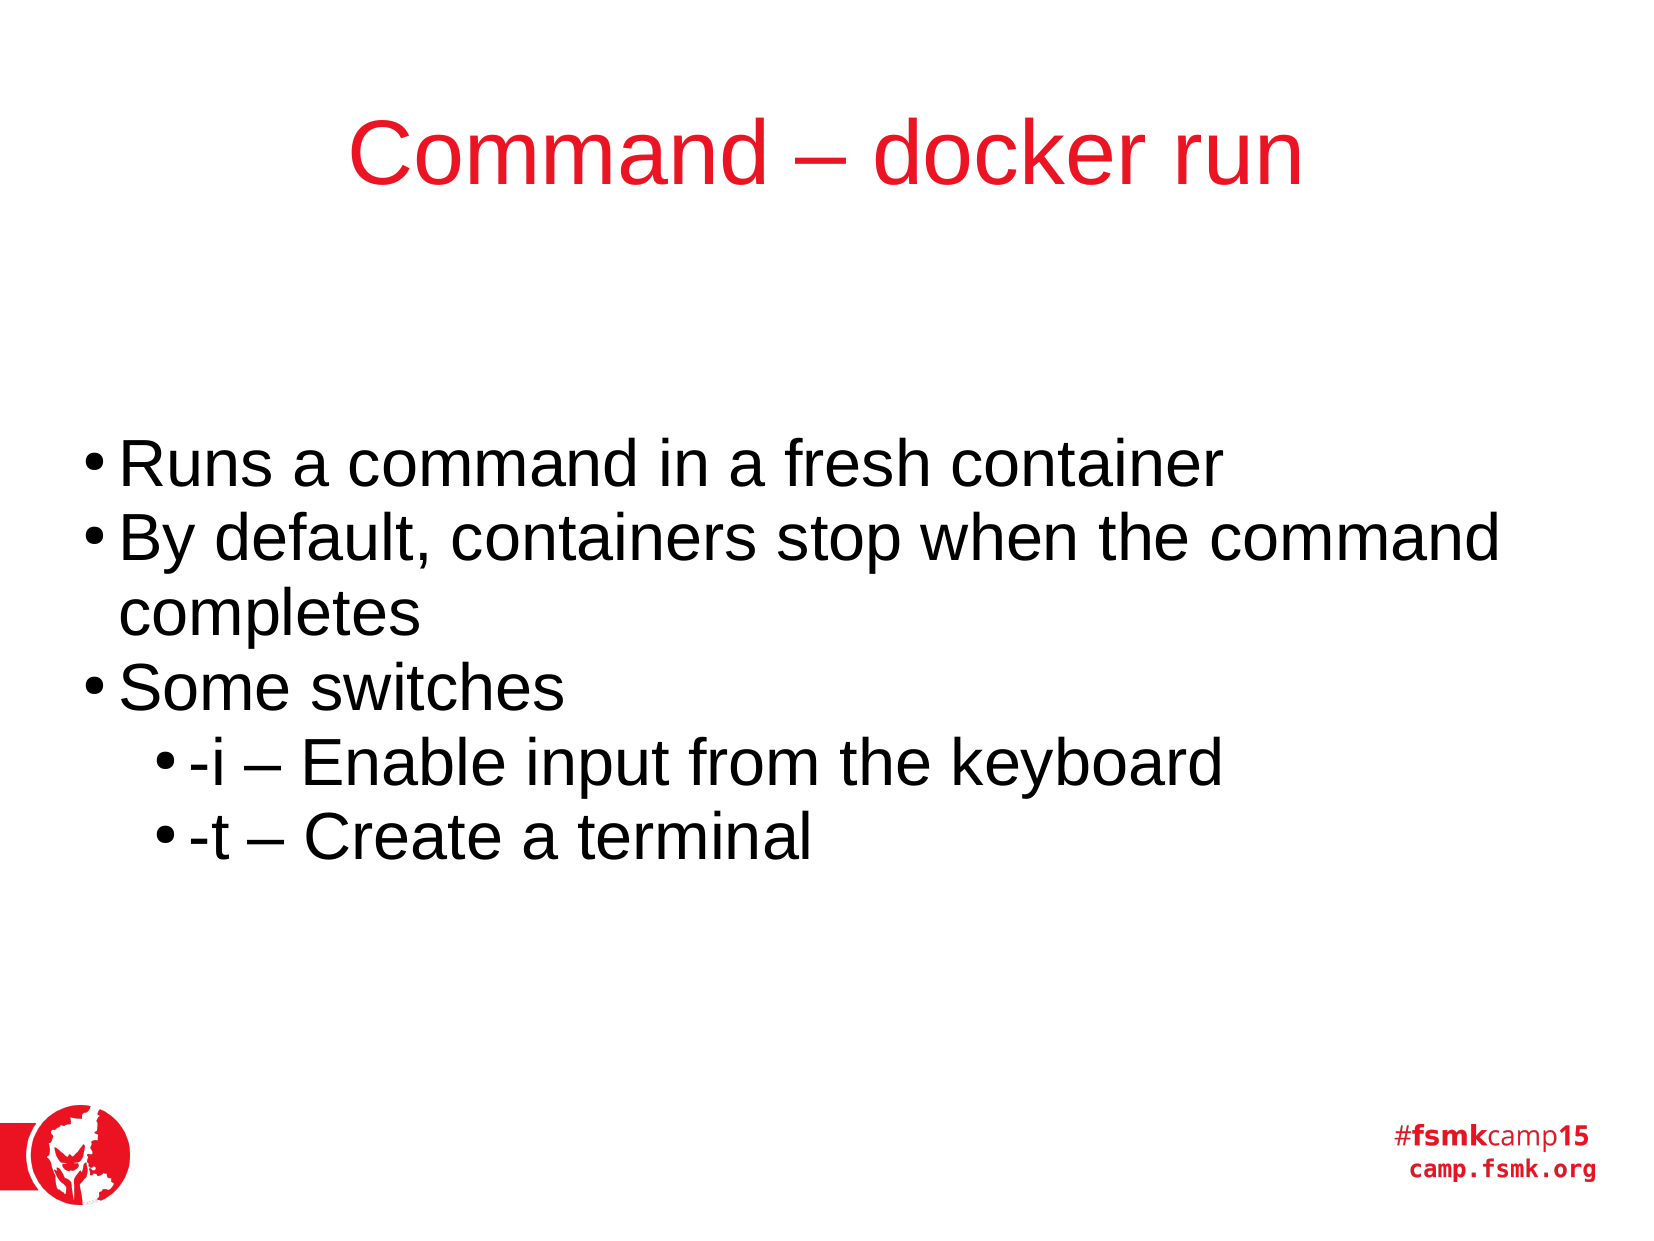

# Command – docker run
Runs a command in a fresh container
By default, containers stop when the command completes
Some switches
-i – Enable input from the keyboard
-t – Create a terminal